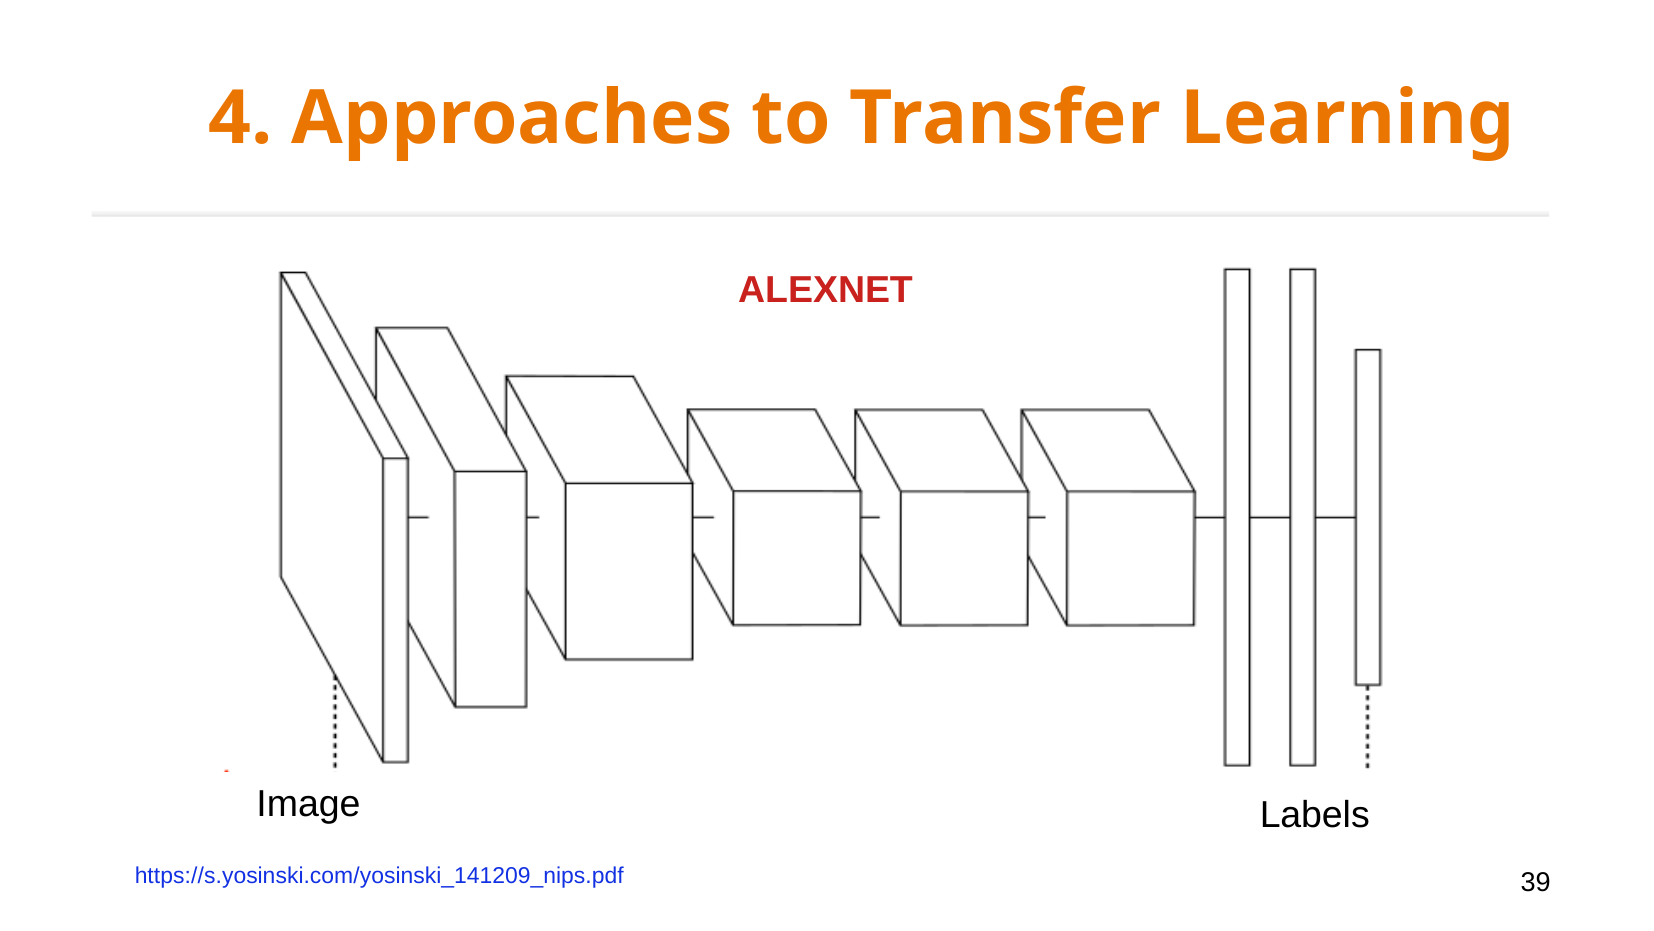

# 4. Approaches to Transfer Learning
ALEXNET
Image
Labels
https://s.yosinski.com/yosinski_141209_nips.pdf